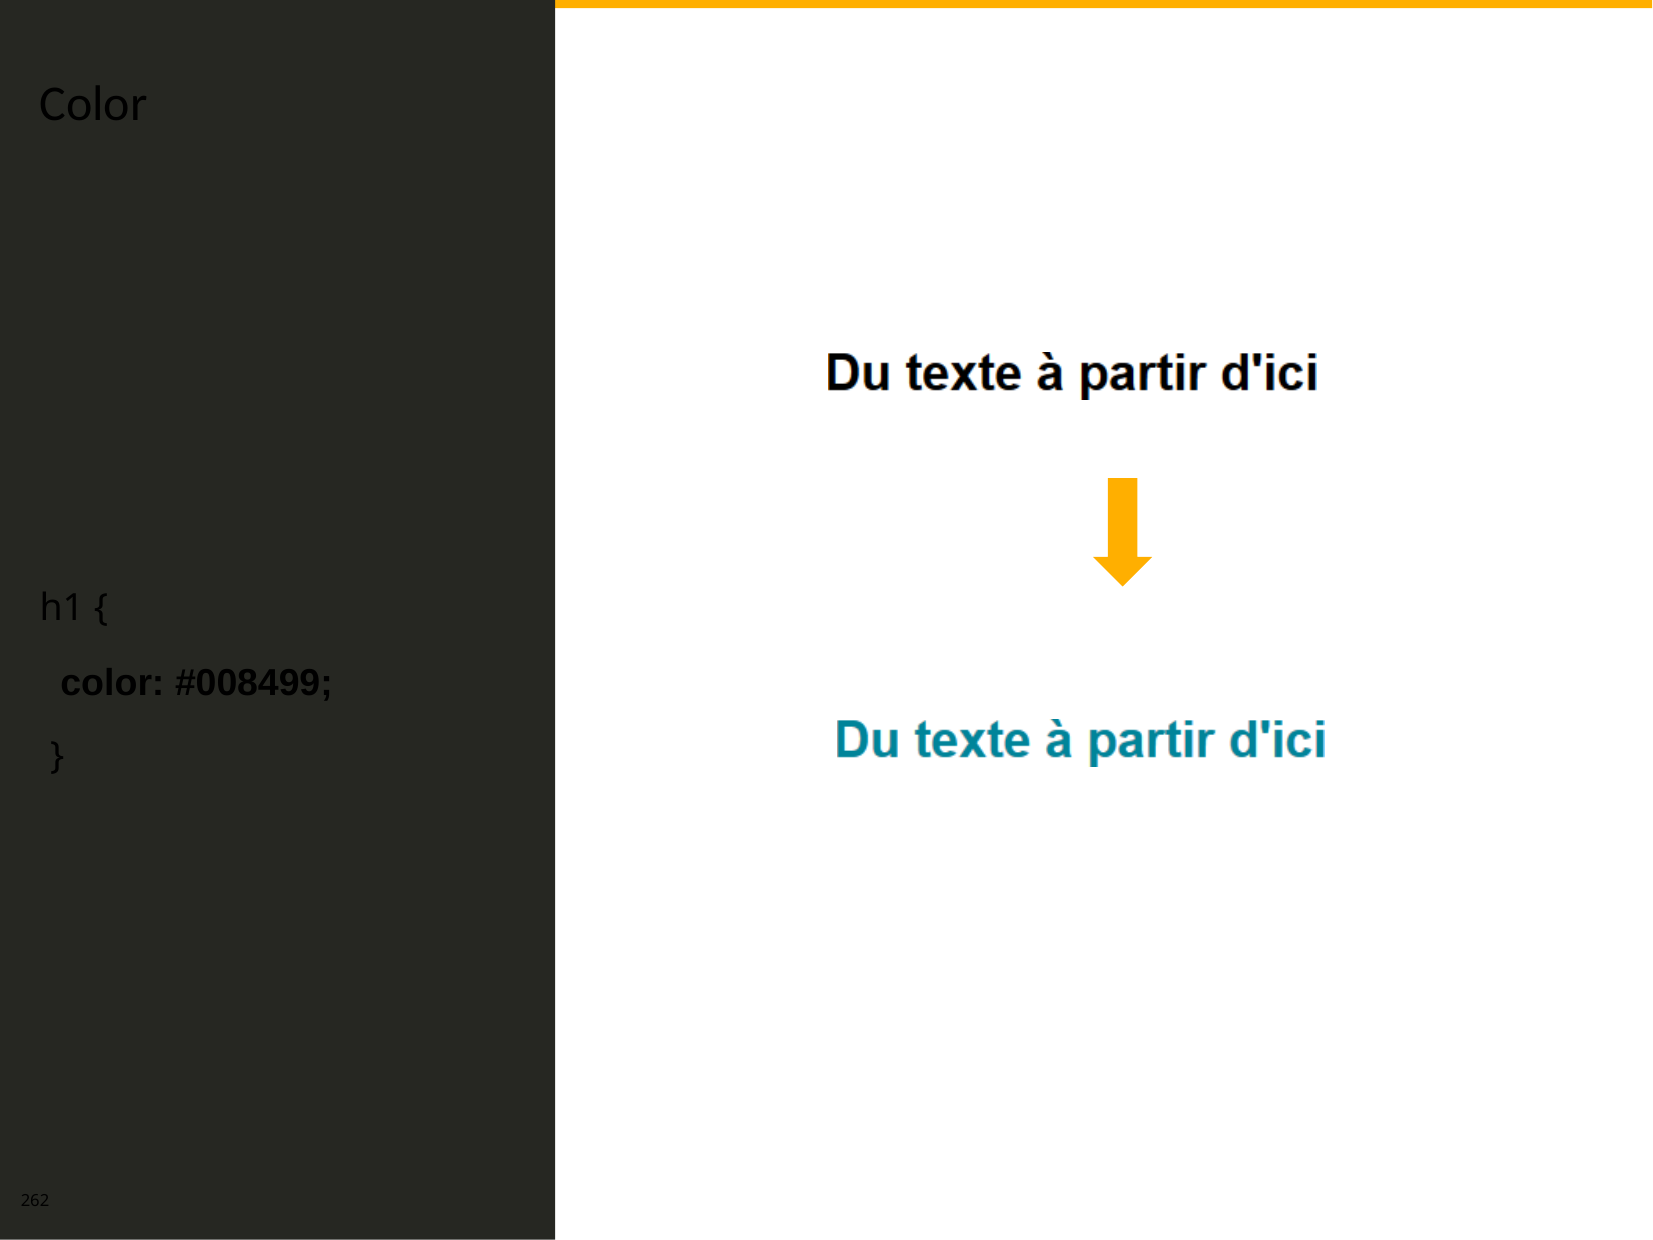

# Color
h1 {
color: #008499;
}
262